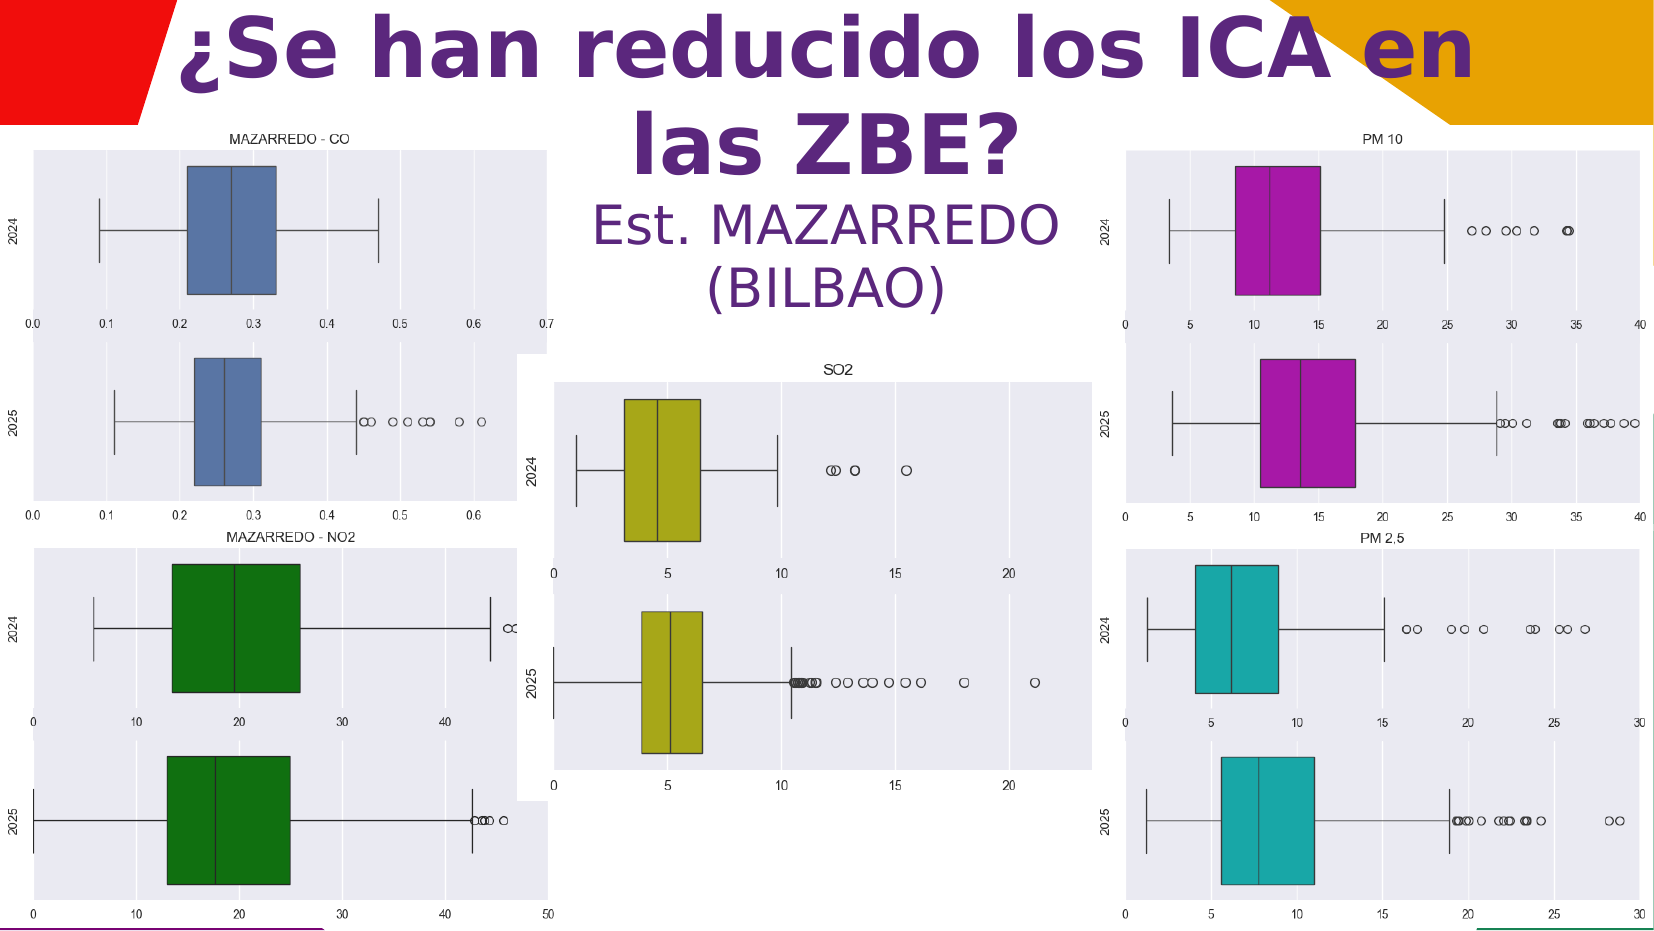

# ¿Se han reducido los ICA en las ZBE? Est. MAZARREDO (BILBAO)
6